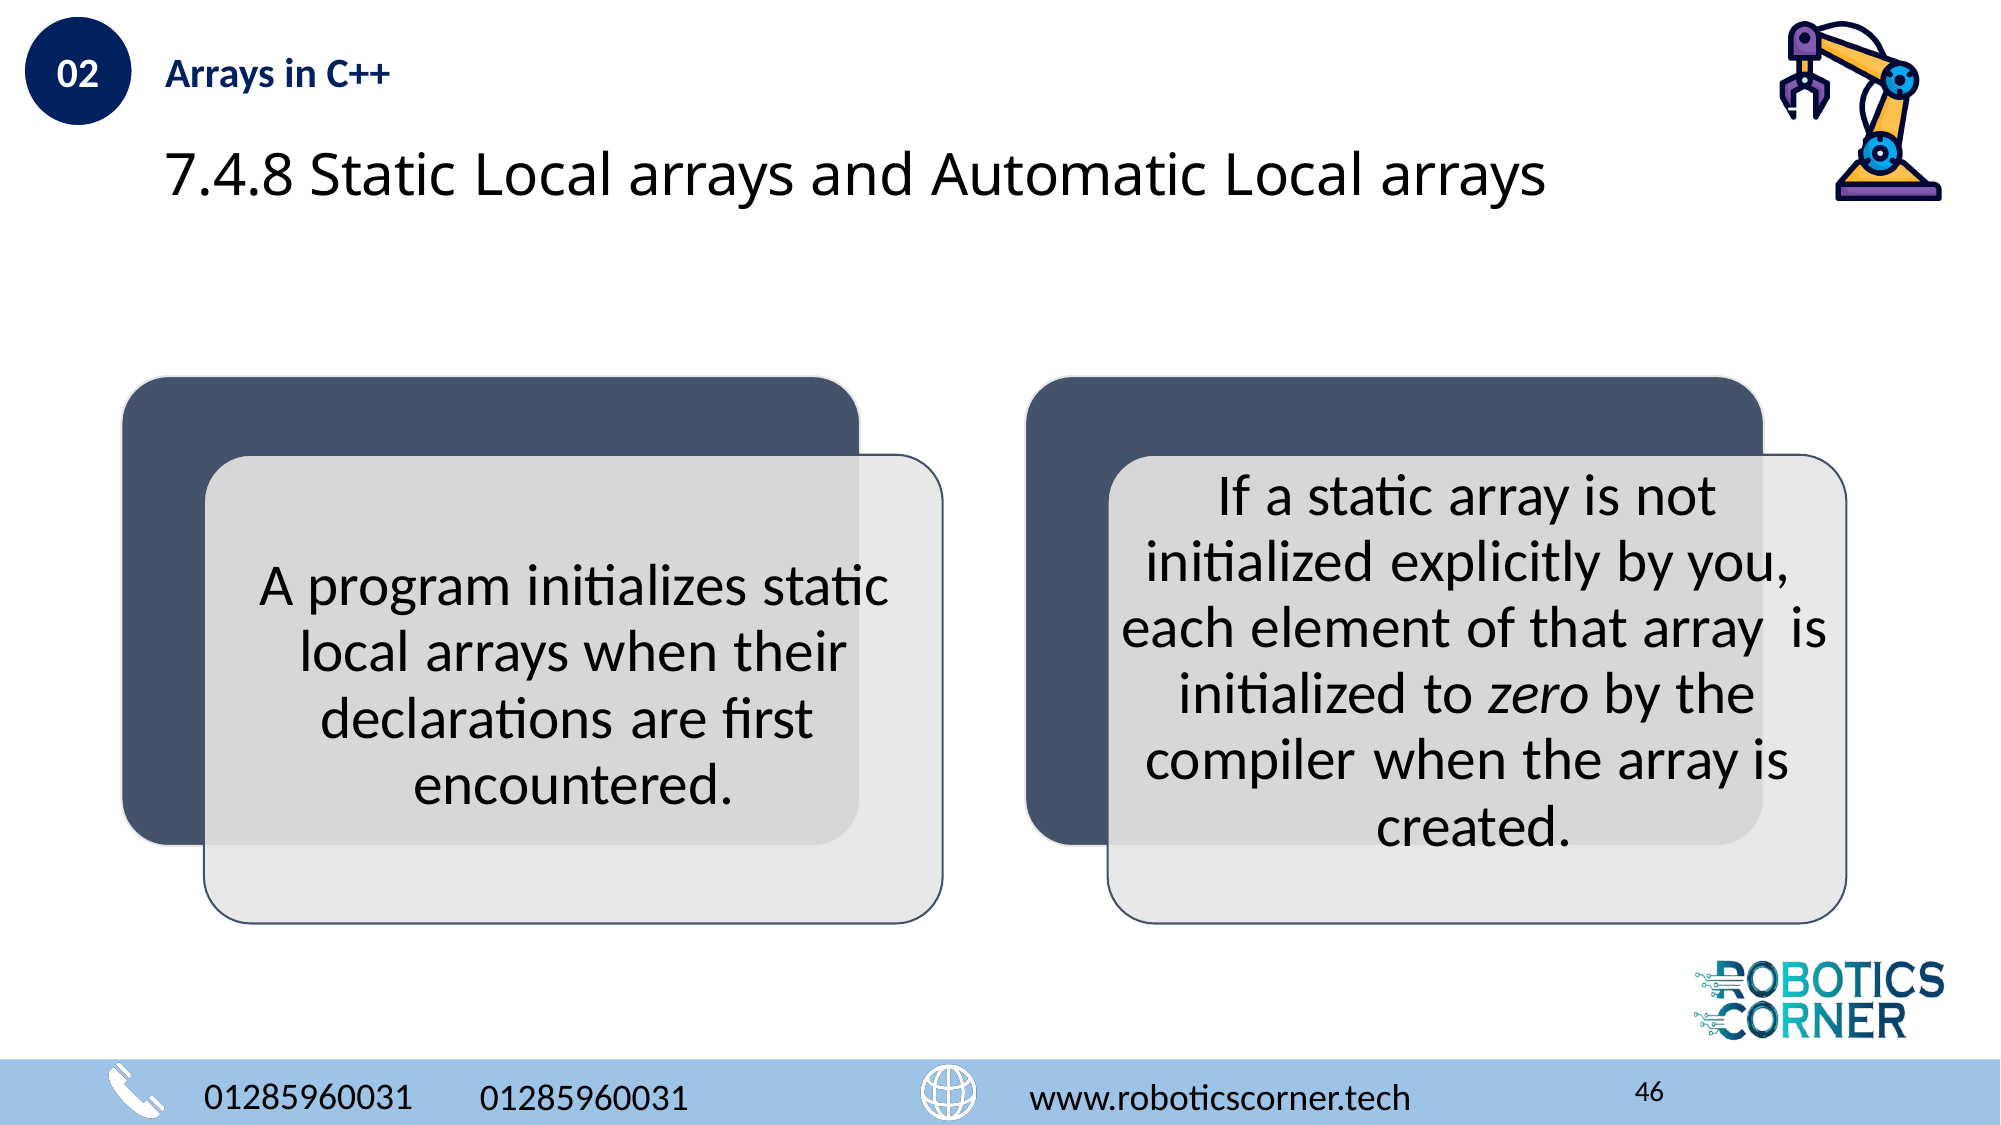

02
Arrays in C++
# 7.4.8 Static Local arrays and Automatic Local arrays
If a static array is not initialized explicitly by you, each element of that array is initialized to zero by the compiler when the array is created.
A program initializes static local arrays when their declarations are first encountered.